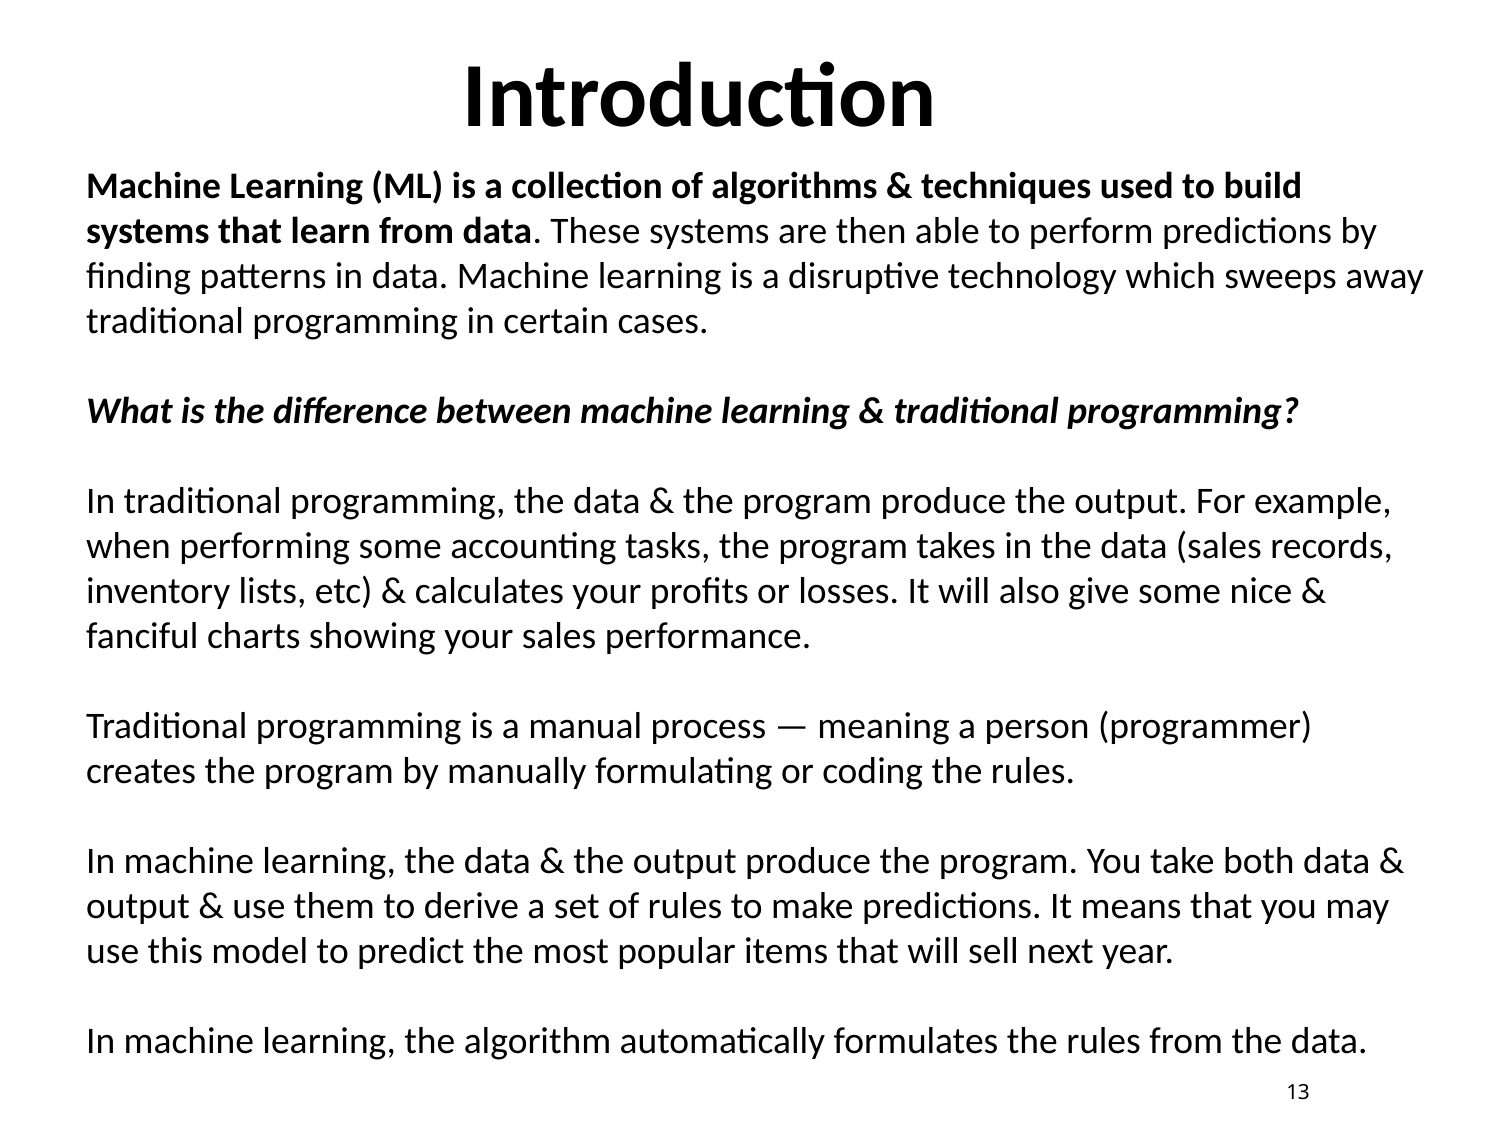

Introduction
Machine Learning (ML) is a collection of algorithms & techniques used to build systems that learn from data. These systems are then able to perform predictions by finding patterns in data. Machine learning is a disruptive technology which sweeps away traditional programming in certain cases.
What is the difference between machine learning & traditional programming?
In traditional programming, the data & the program produce the output. For example, when performing some accounting tasks, the program takes in the data (sales records, inventory lists, etc) & calculates your profits or losses. It will also give some nice & fanciful charts showing your sales performance.
Traditional programming is a manual process — meaning a person (programmer) creates the program by manually formulating or coding the rules.
In machine learning, the data & the output produce the program. You take both data & output & use them to derive a set of rules to make predictions. It means that you may use this model to predict the most popular items that will sell next year.
In machine learning, the algorithm automatically formulates the rules from the data.
13